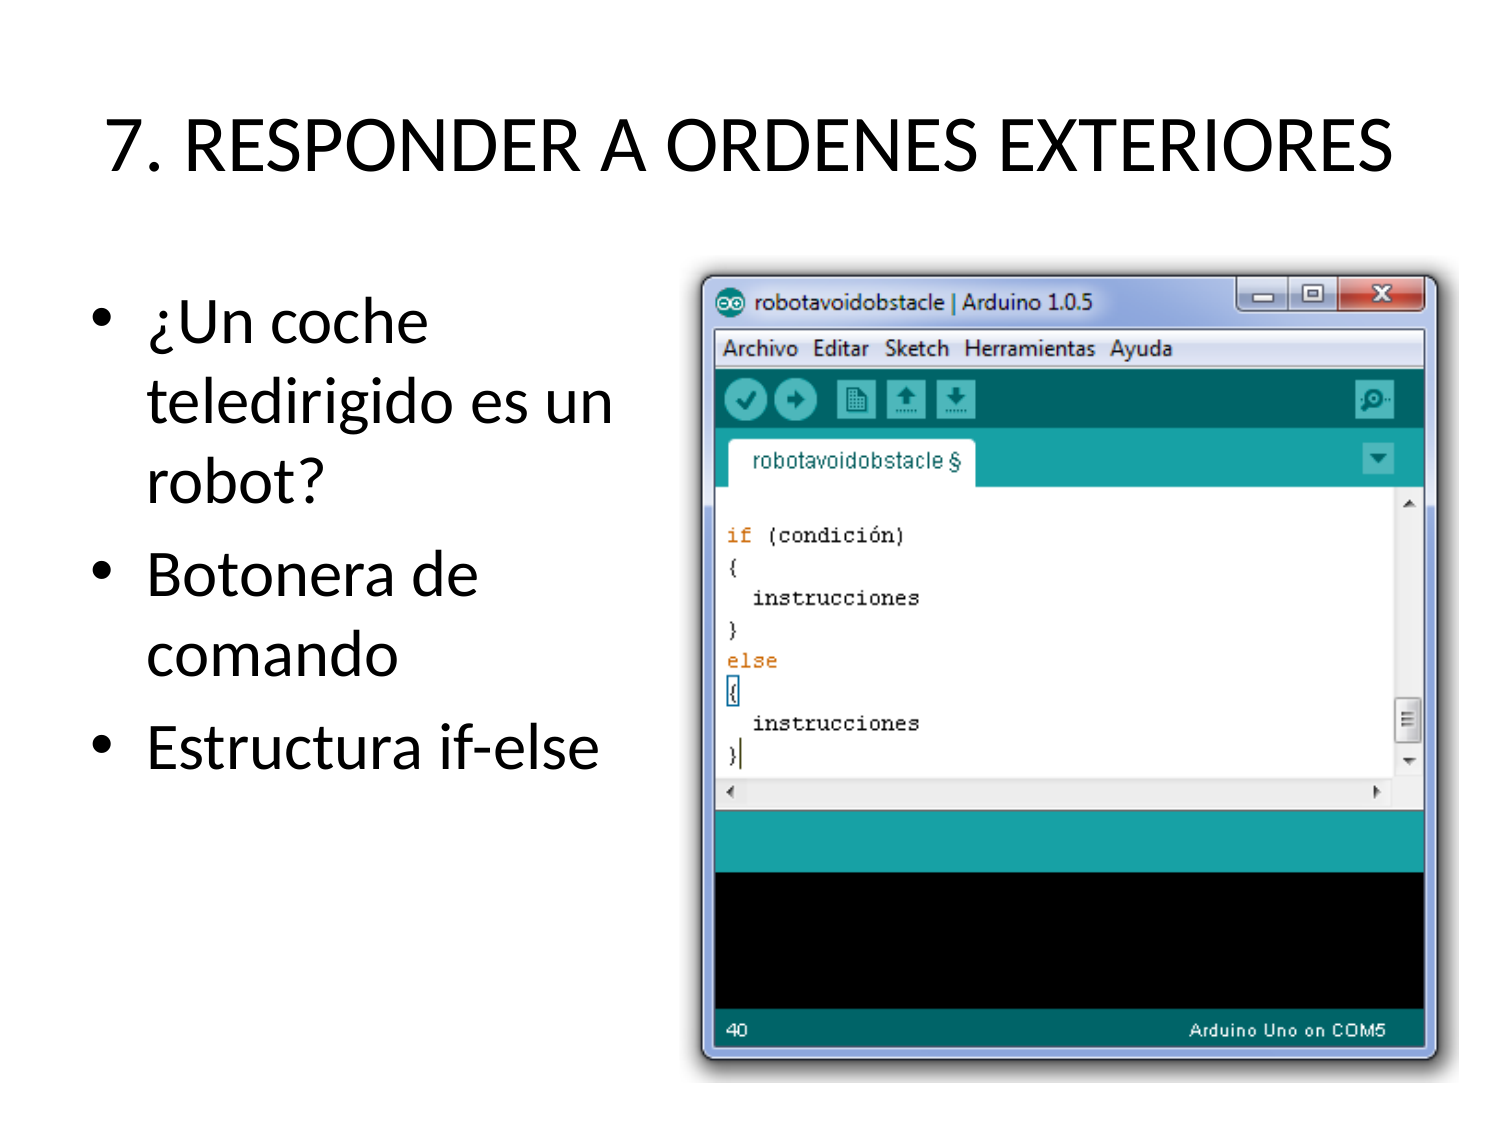

# 7. RESPONDER A ORDENES EXTERIORES
¿Un coche teledirigido es un robot?
Botonera de comando
Estructura if-else